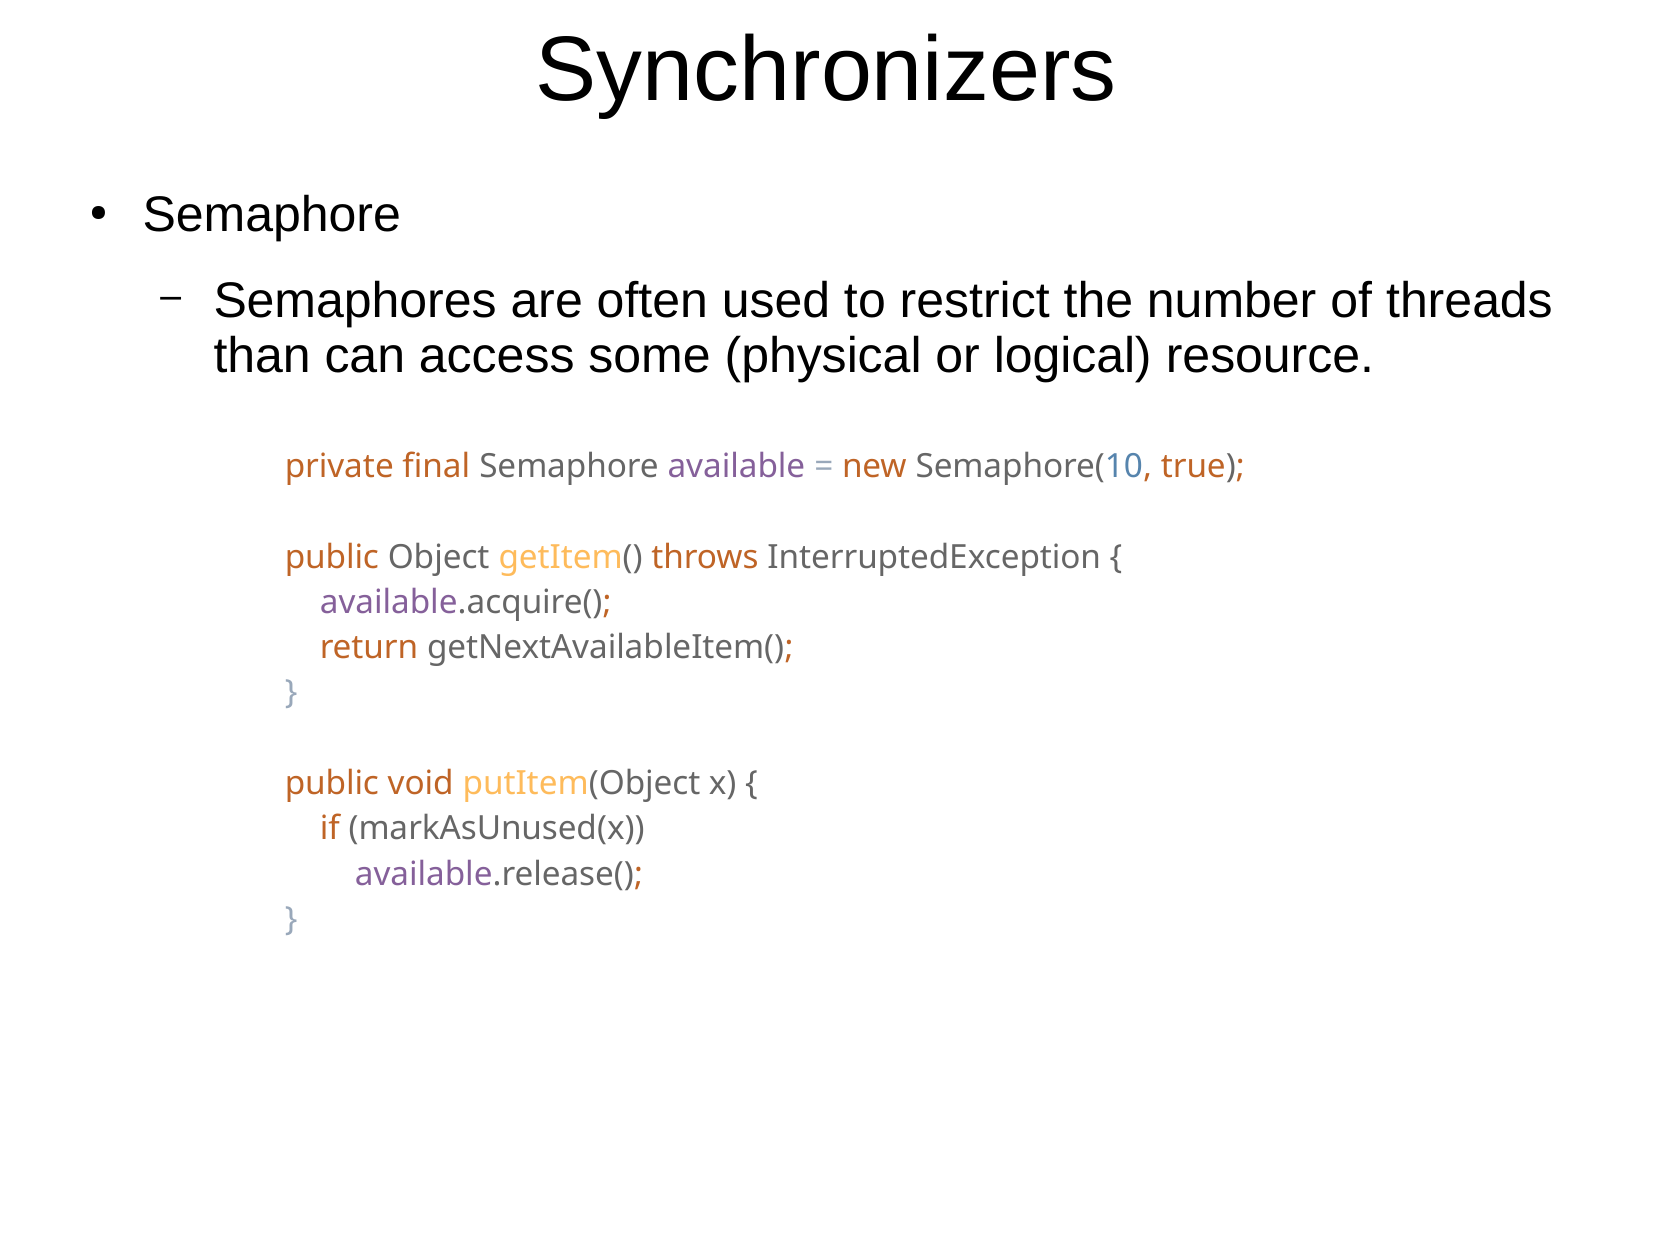

# Synchronizers
Semaphore
Semaphores are often used to restrict the number of threads than can access some (physical or logical) resource.
private final Semaphore available = new Semaphore(10, true);
public Object getItem() throws InterruptedException {
 available.acquire();
 return getNextAvailableItem();
}
public void putItem(Object x) {
 if (markAsUnused(x))
 available.release();
}